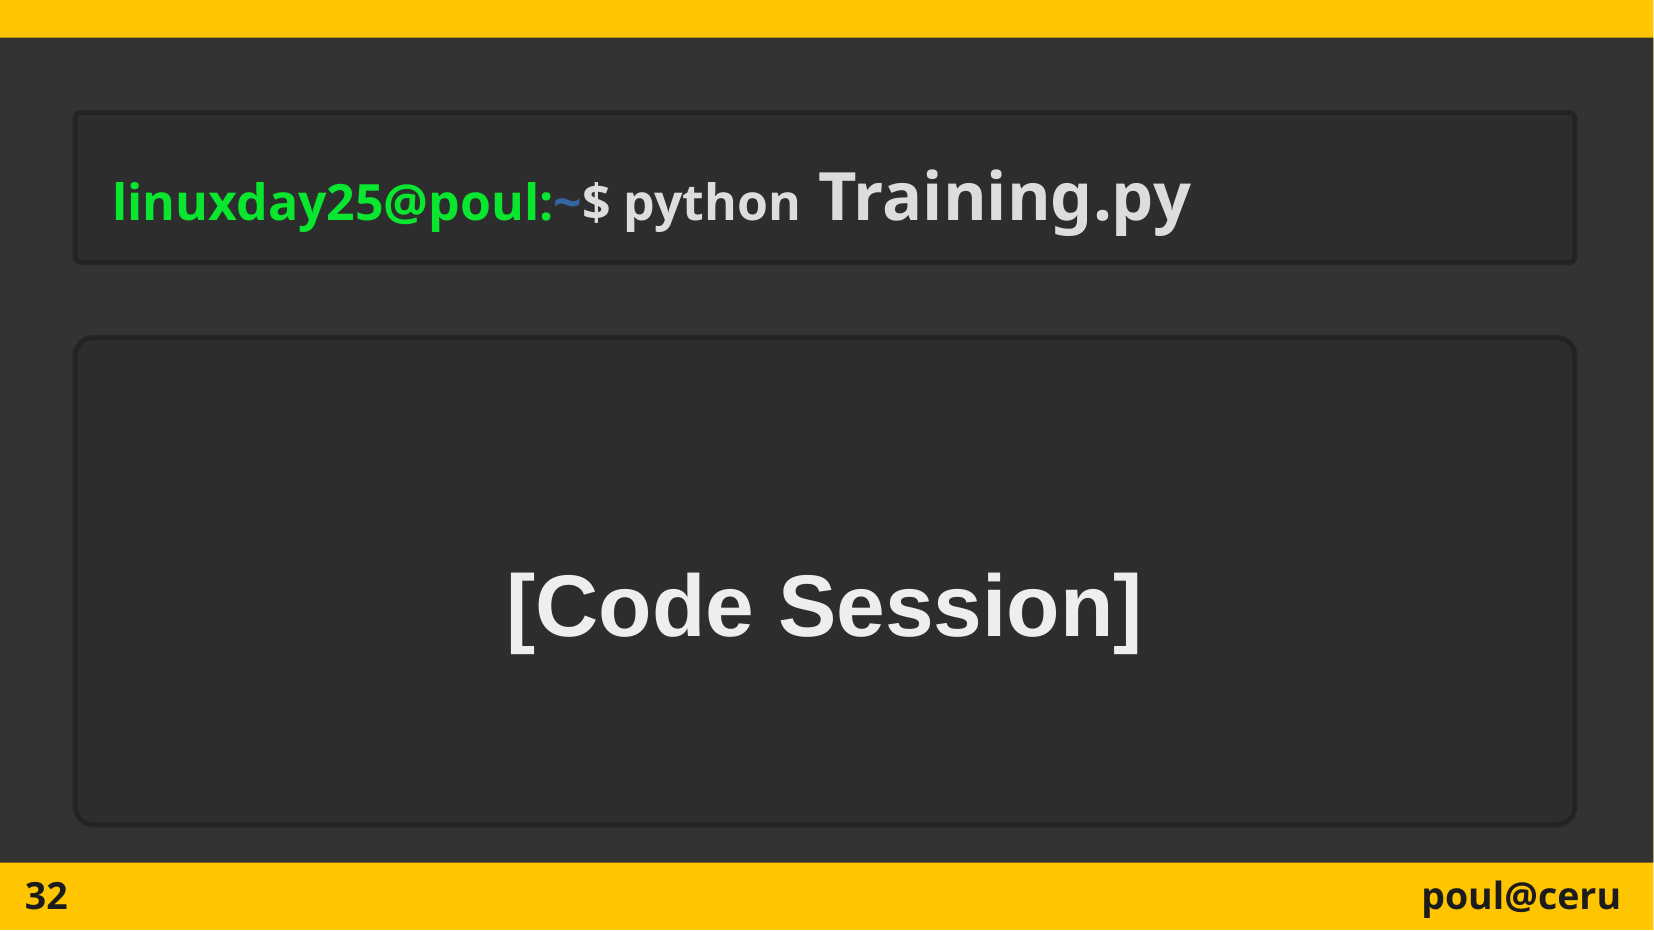

# linuxday25@poul:~$ python Training.py
[Code Session]
poul@ceru